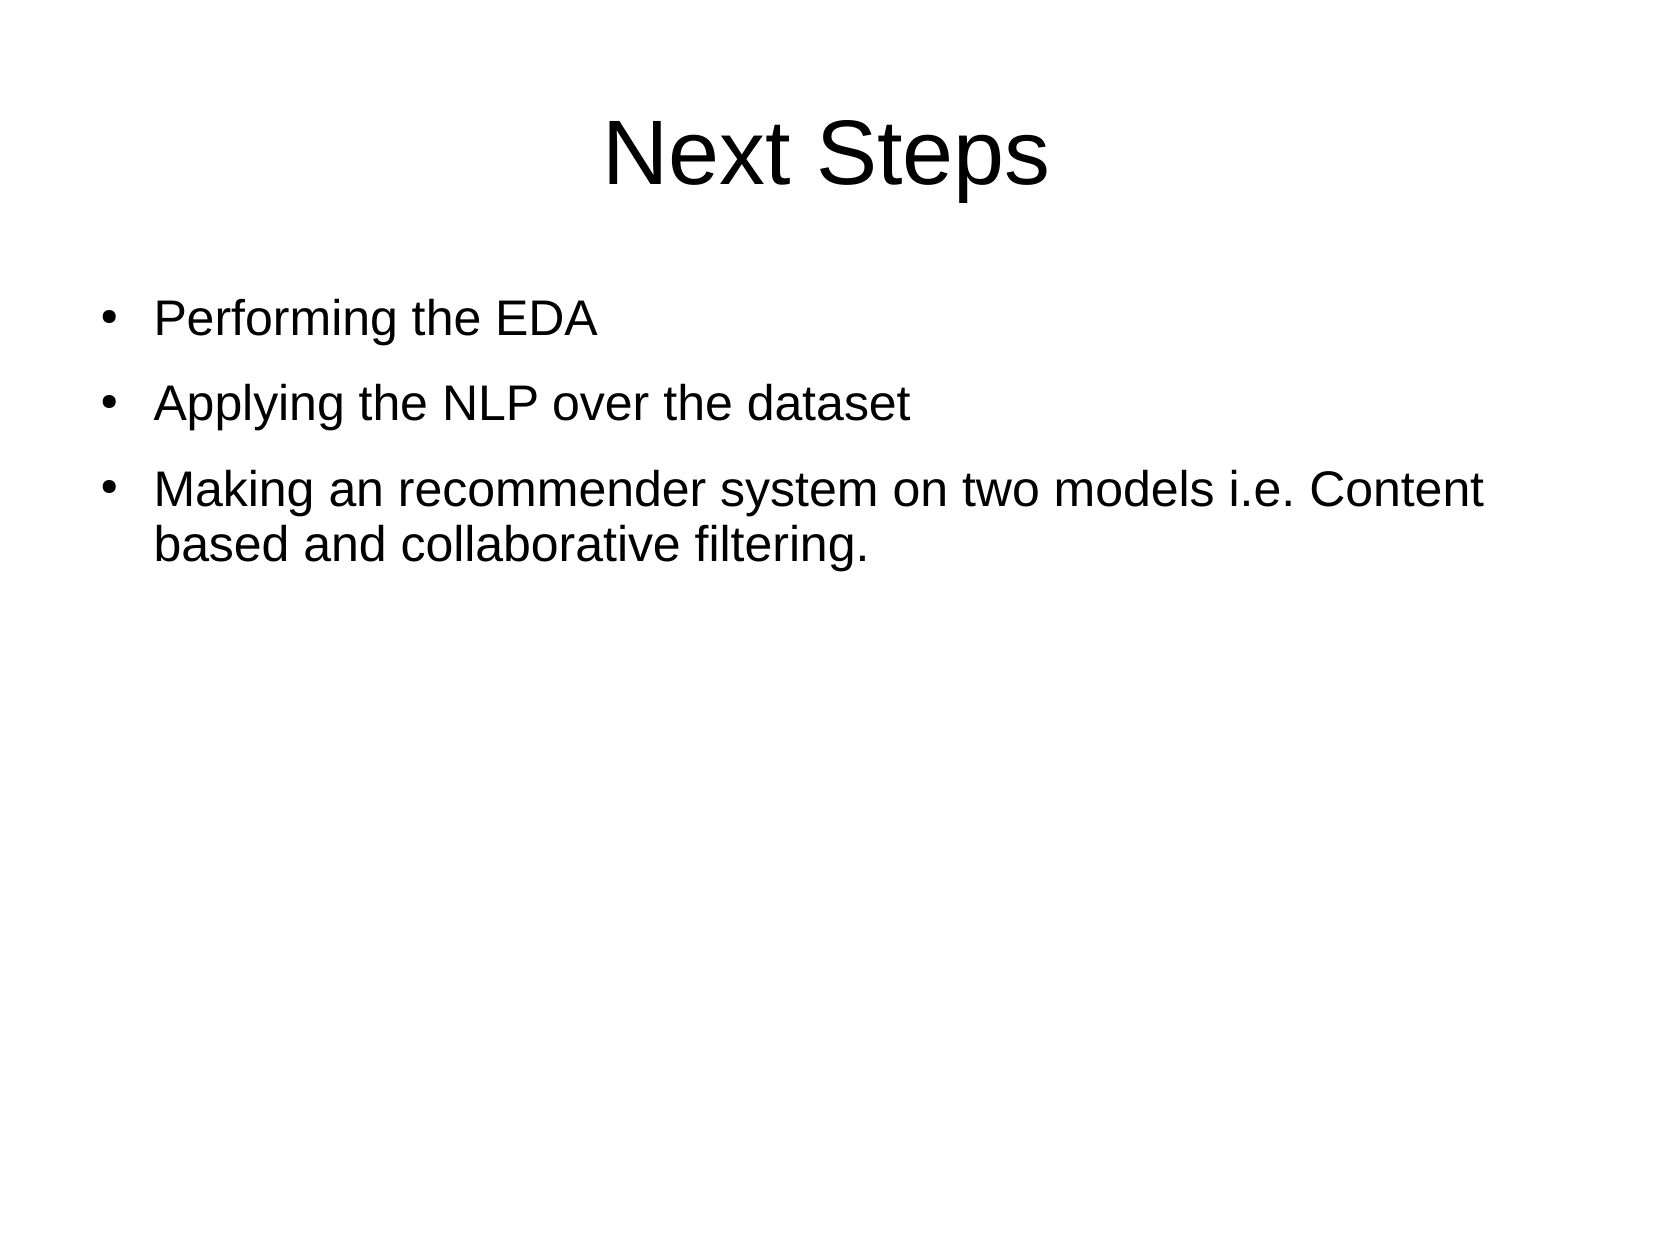

# Next Steps
Performing the EDA
Applying the NLP over the dataset
Making an recommender system on two models i.e. Content based and collaborative filtering.